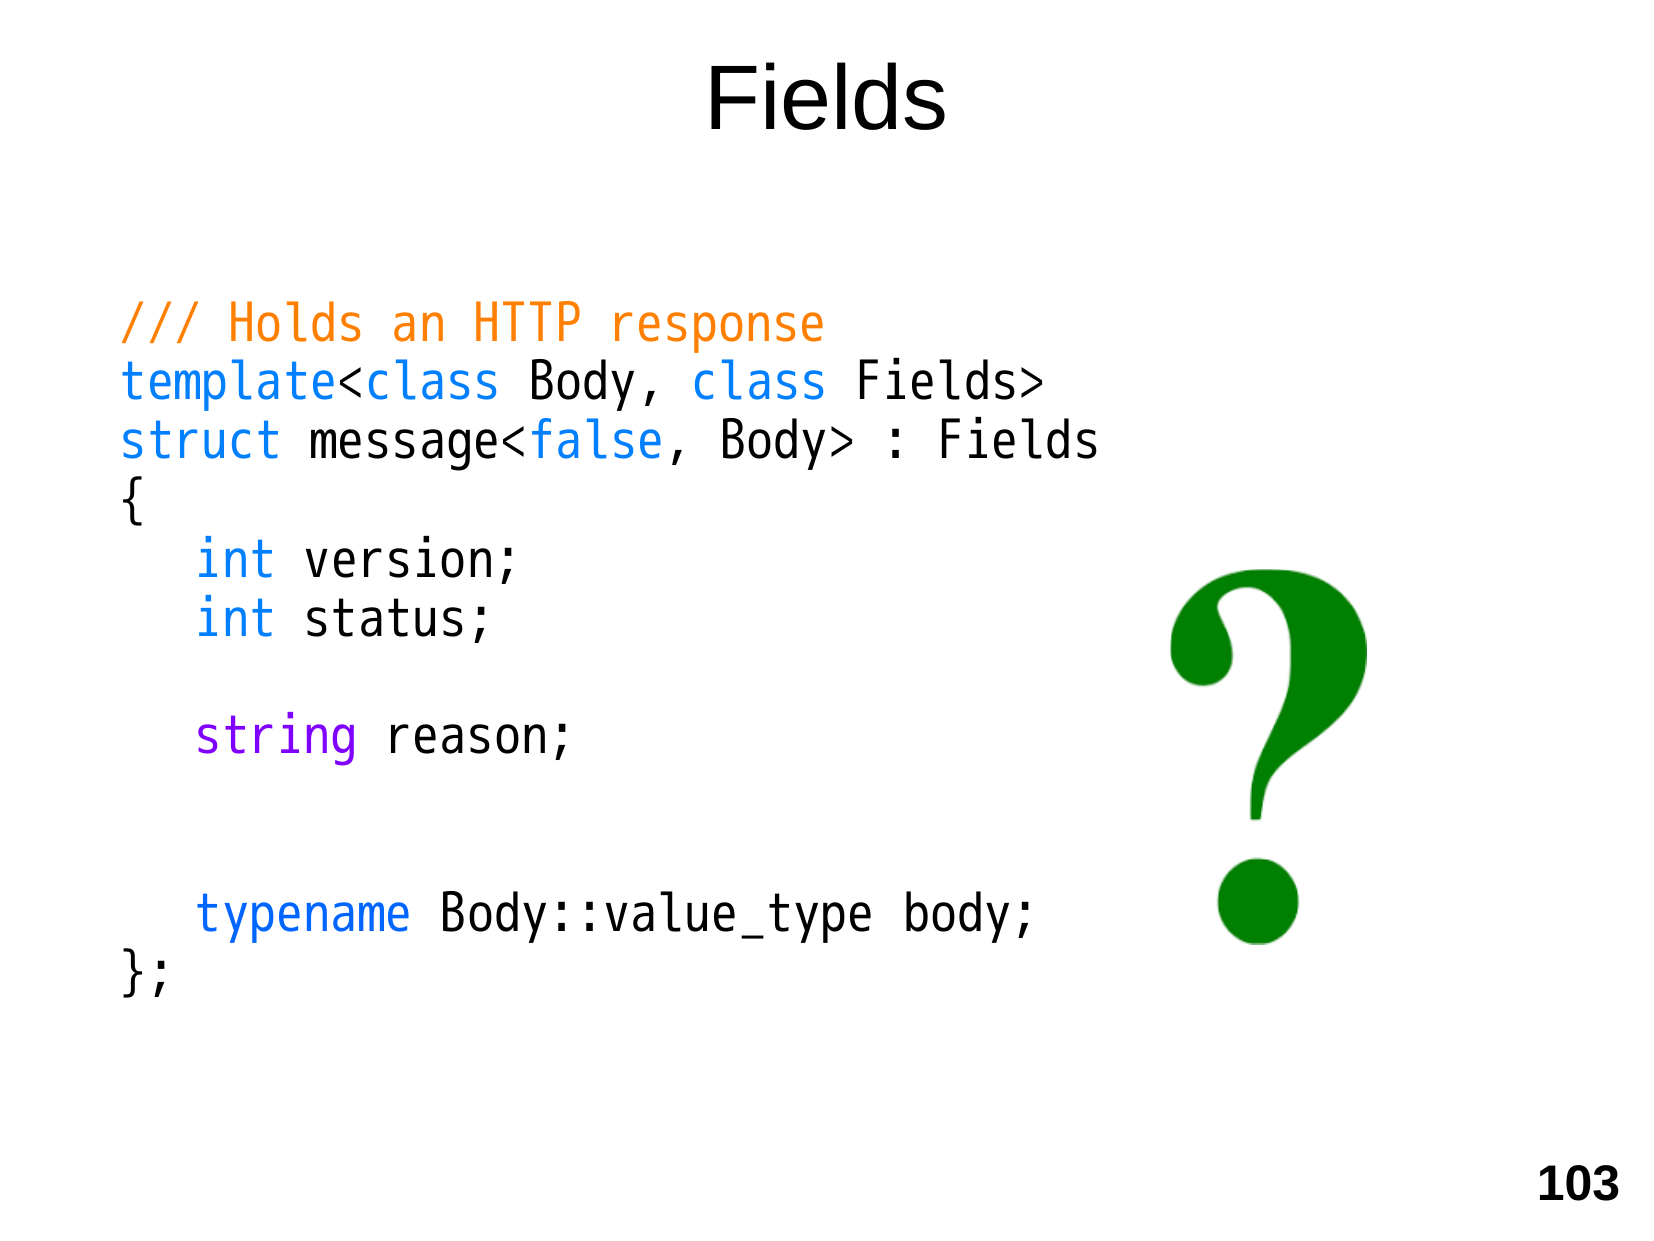

# Fields
/// Holds an HTTP response
template<class Body, class Fields>
struct message<false, Body> : Fields
{
	int version;
	int status;
	string reason;
	typename Body::value_type body;
};
103